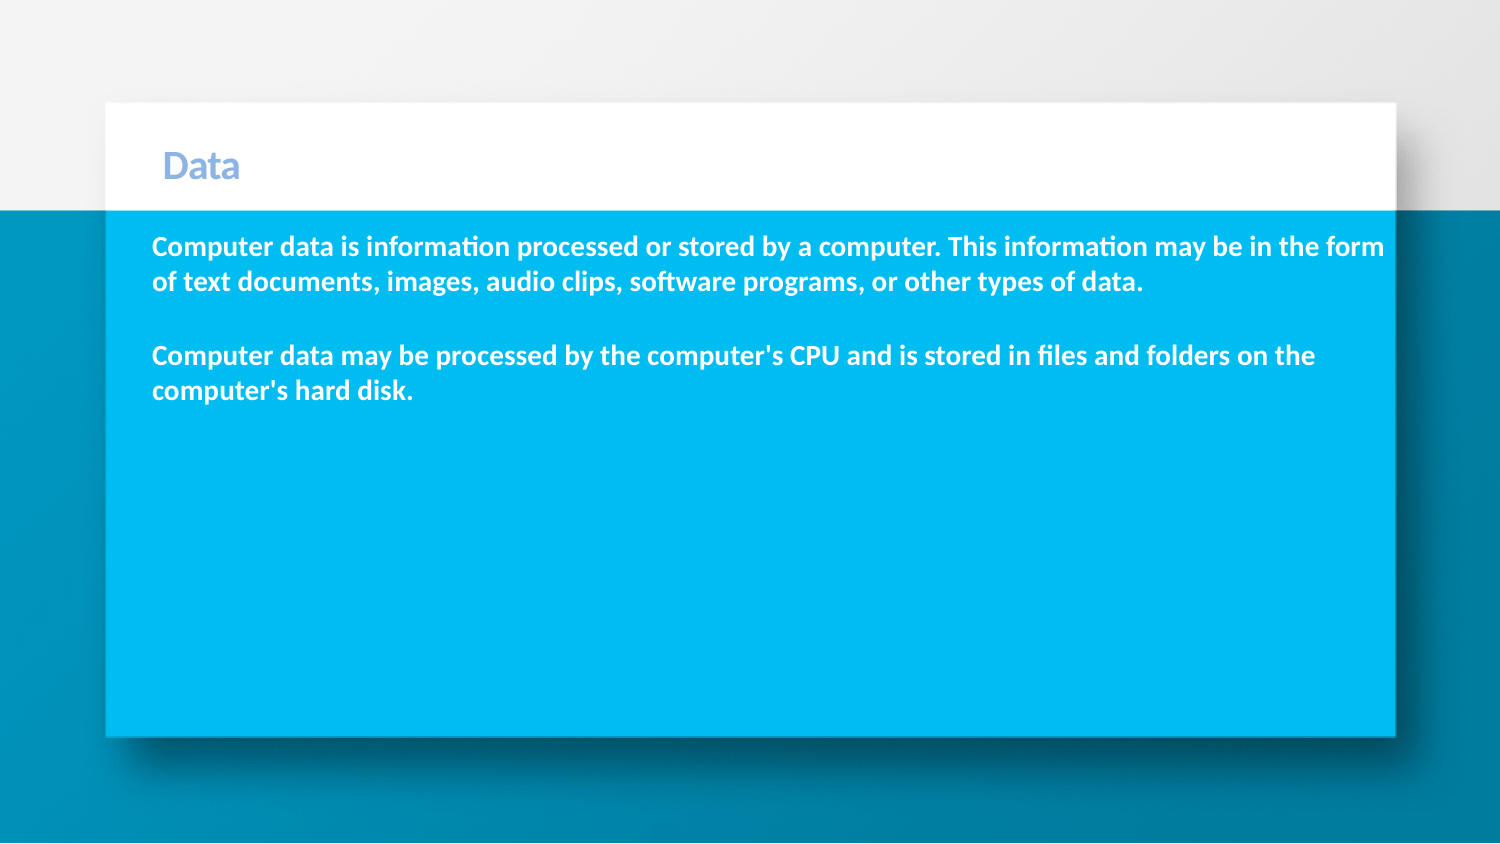

# Data
Computer data is information processed or stored by a computer. This information may be in the form of text documents, images, audio clips, software programs, or other types of data.
Computer data may be processed by the computer's CPU and is stored in files and folders on the computer's hard disk.
Naveed Rana
2